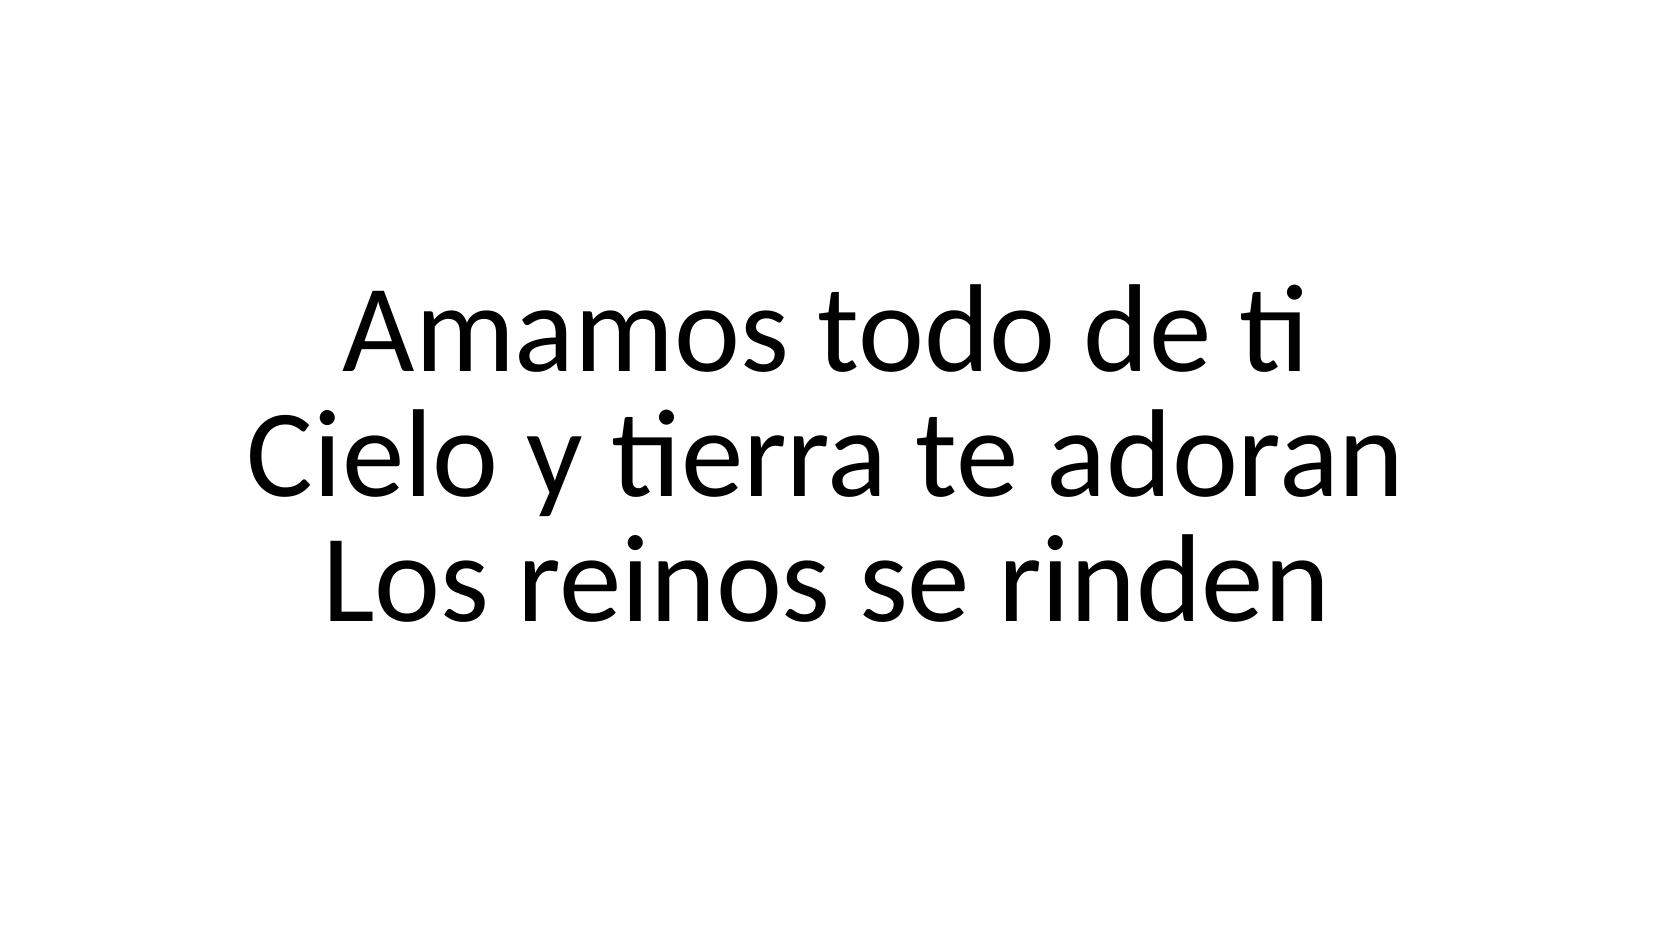

# Amamos todo de ti Cielo y tierra te adoran Los reinos se rinden